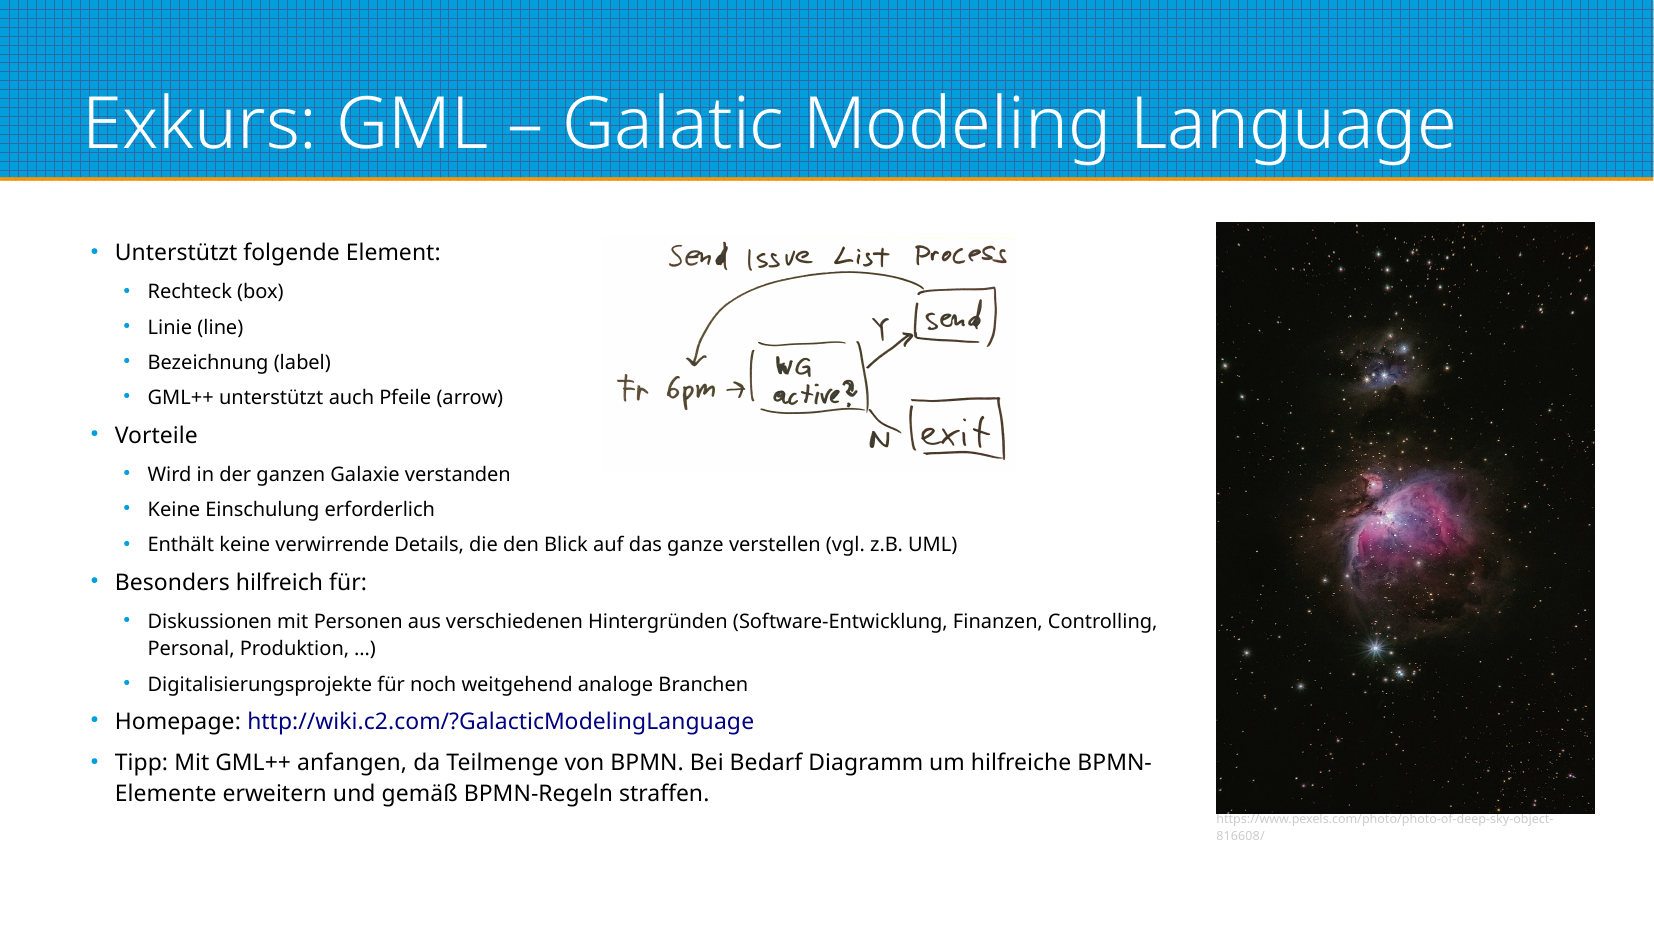

# Exkurs: GML – Galatic Modeling Language
Unterstützt folgende Element:
Rechteck (box)
Linie (line)
Bezeichnung (label)
GML++ unterstützt auch Pfeile (arrow)
Vorteile
Wird in der ganzen Galaxie verstanden
Keine Einschulung erforderlich
Enthält keine verwirrende Details, die den Blick auf das ganze verstellen (vgl. z.B. UML)
Besonders hilfreich für:
Diskussionen mit Personen aus verschiedenen Hintergründen (Software-Entwicklung, Finanzen, Controlling, Personal, Produktion, …)
Digitalisierungsprojekte für noch weitgehend analoge Branchen
Homepage: http://wiki.c2.com/?GalacticModelingLanguage
Tipp: Mit GML++ anfangen, da Teilmenge von BPMN. Bei Bedarf Diagramm um hilfreiche BPMN-Elemente erweitern und gemäß BPMN-Regeln straffen.
https://www.pexels.com/photo/photo-of-deep-sky-object-816608/